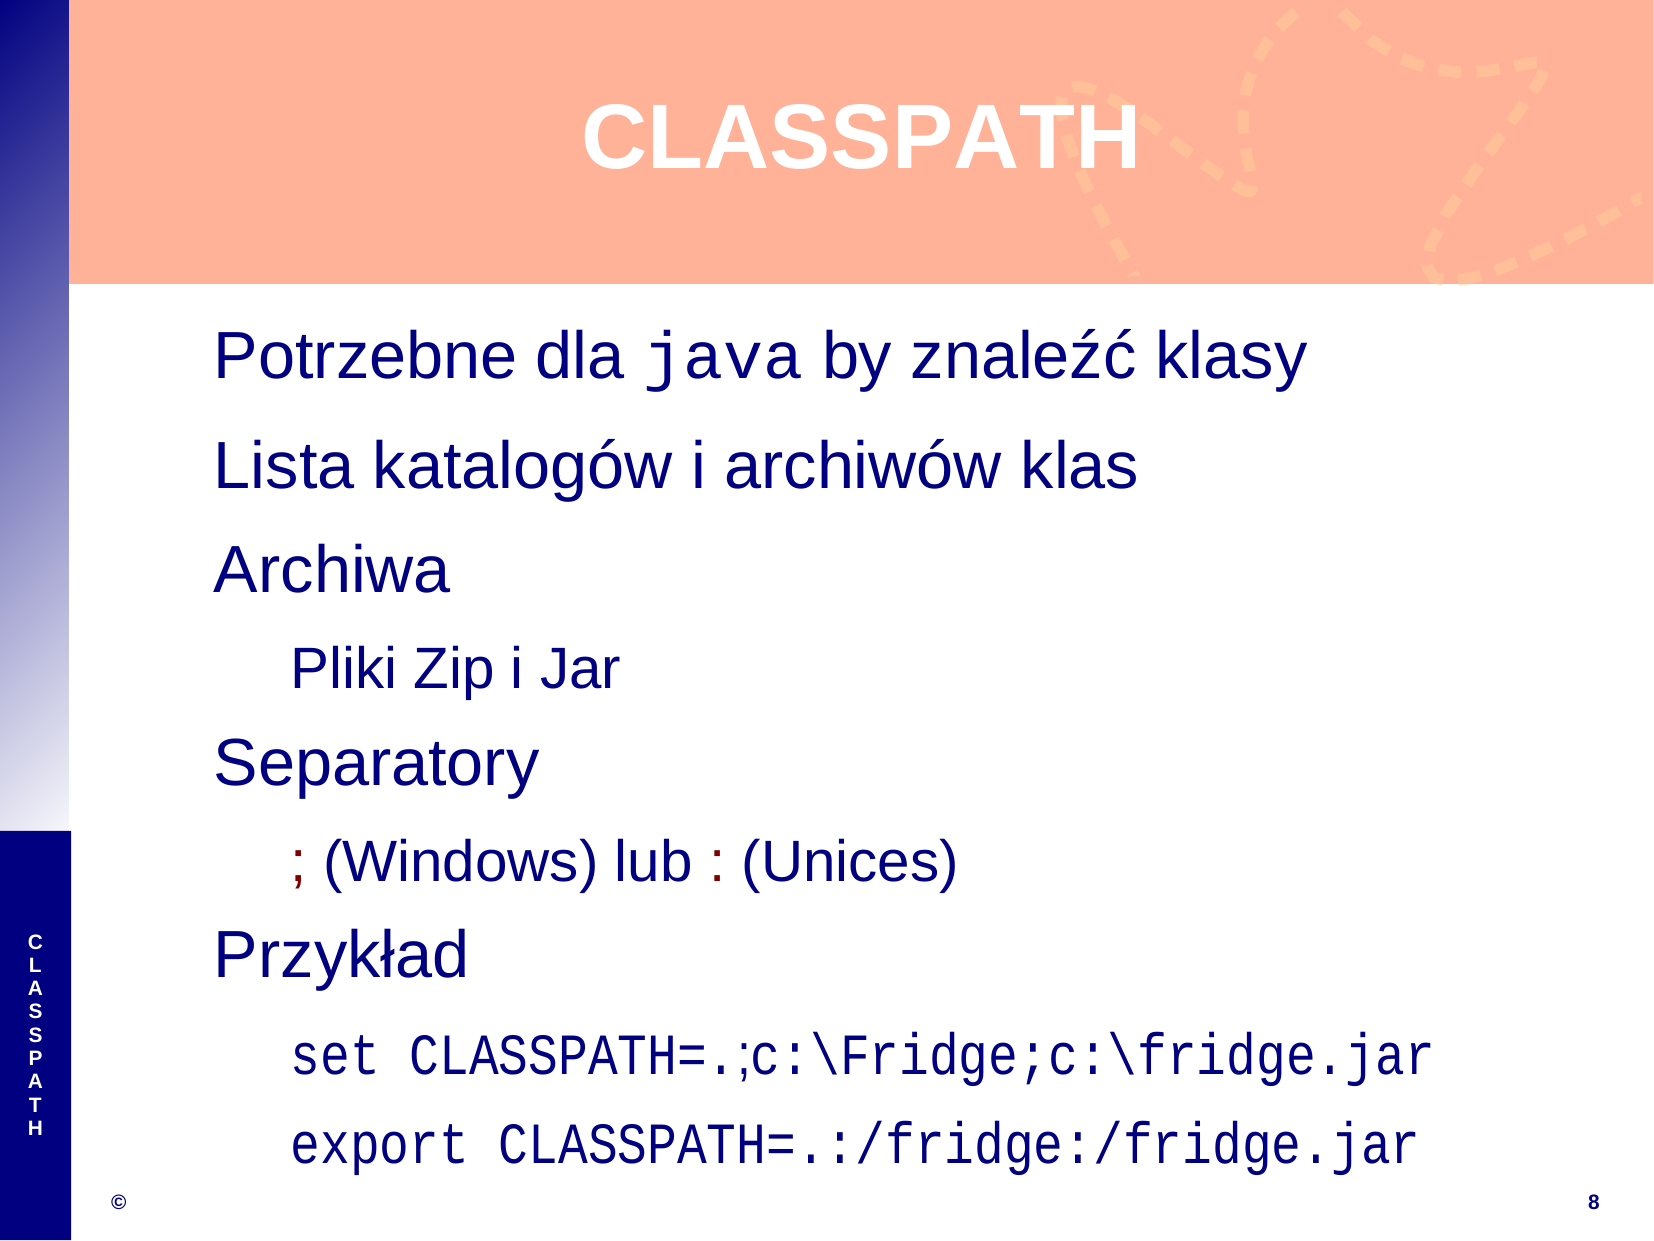

CLASSPATH
# Potrzebne dla java by znaleźć klasy
Lista katalogów i archiwów klas
Archiwa
Pliki Zip i Jar
Separatory
; (Windows) lub : (Unices)
Przykład
set CLASSPATH=.;c:\Fridge;c:\fridge.jar
export CLASSPATH=.:/fridge:/fridge.jar
C
L
A
S
S
P
A
T
H